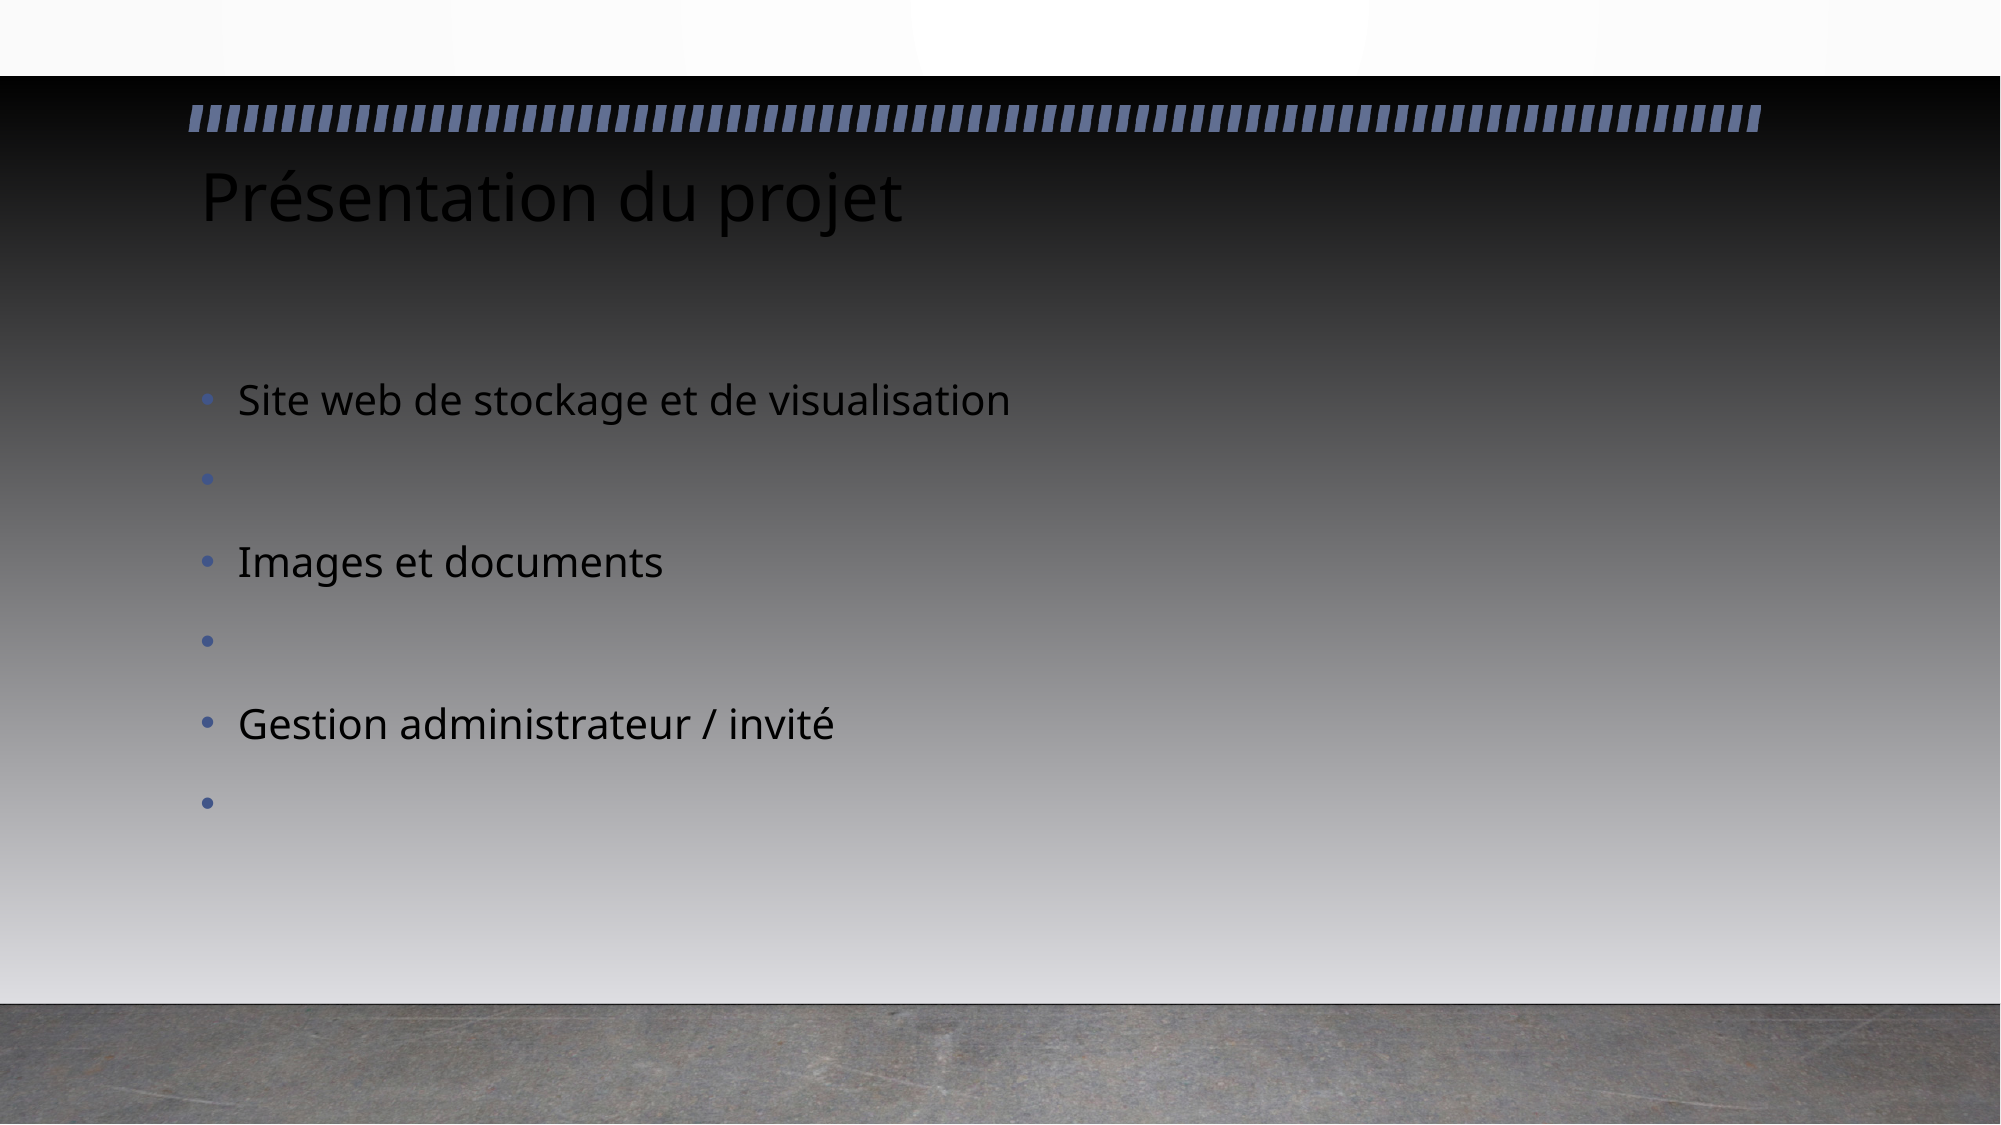

# Présentation du projet
Site web de stockage et de visualisation
Images et documents
Gestion administrateur / invité